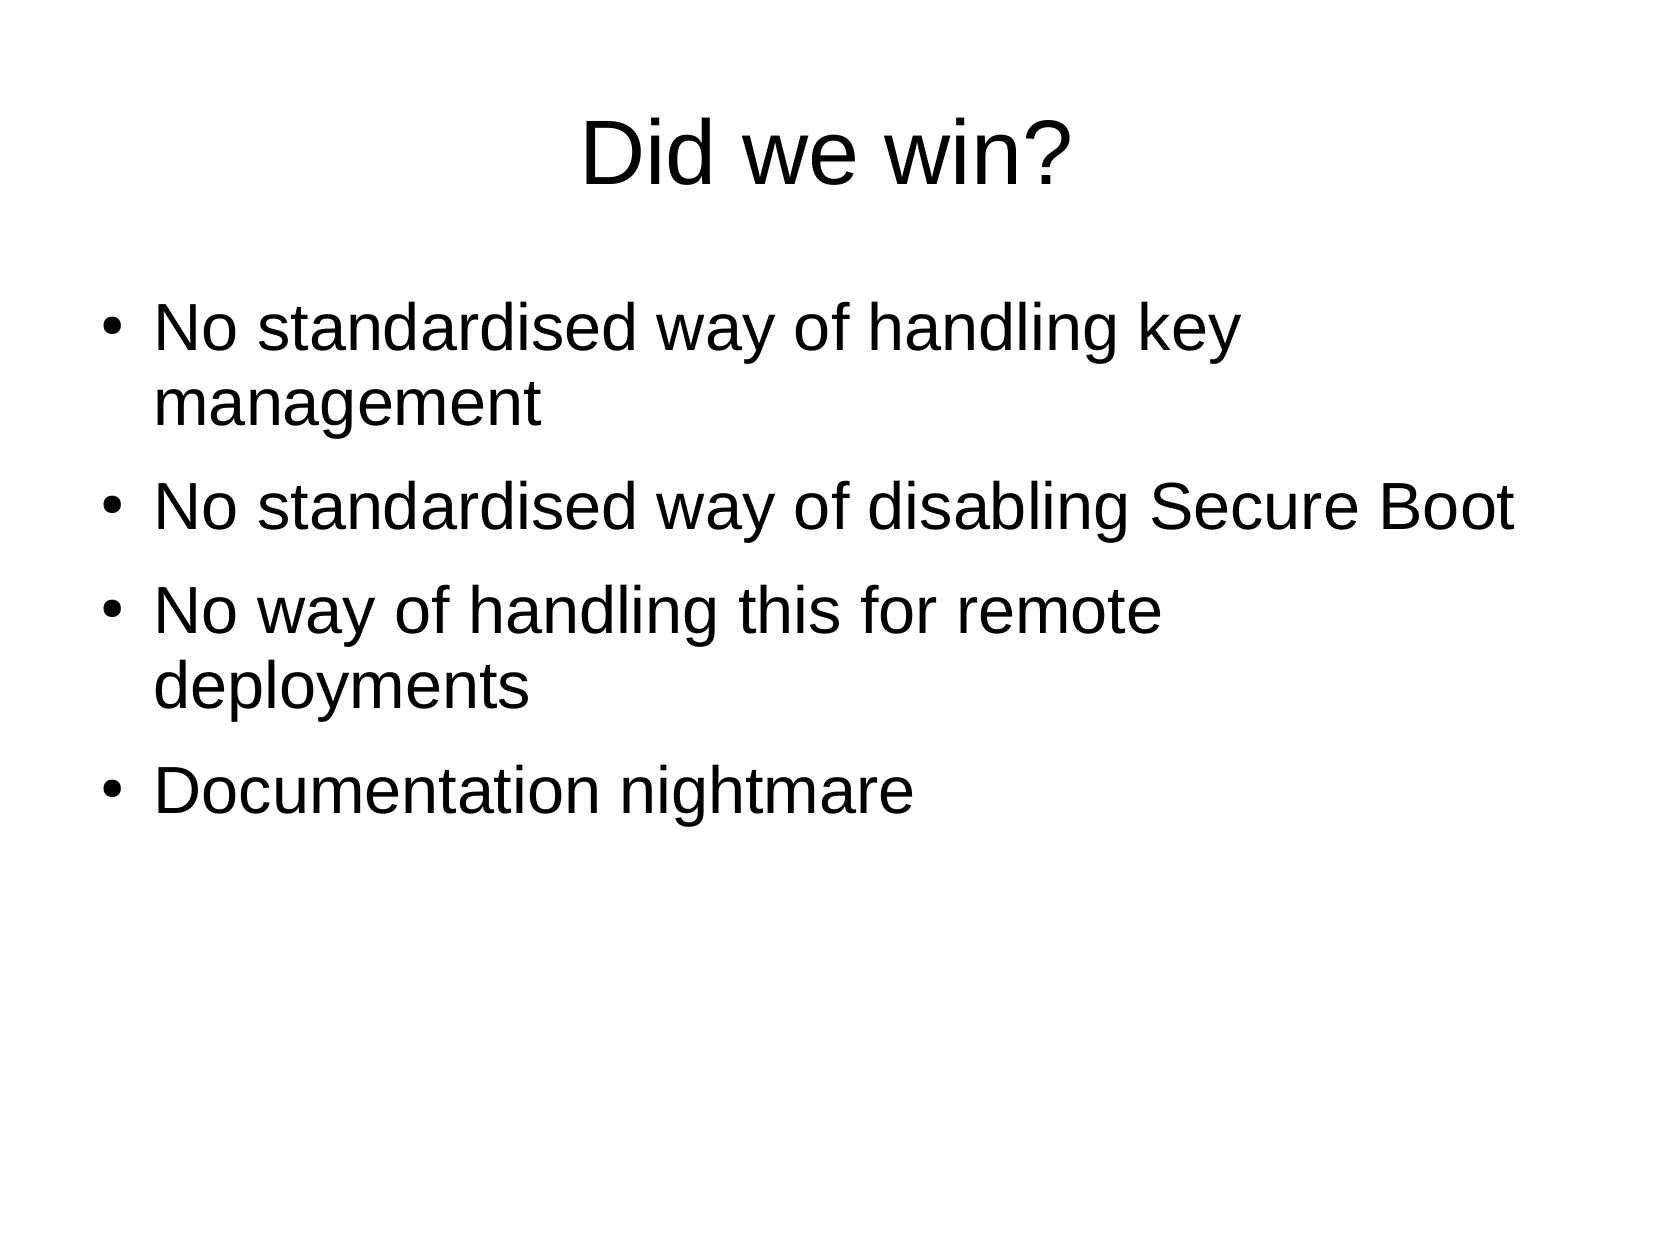

# Did we win?
No standardised way of handling key management
No standardised way of disabling Secure Boot
No way of handling this for remote deployments
Documentation nightmare